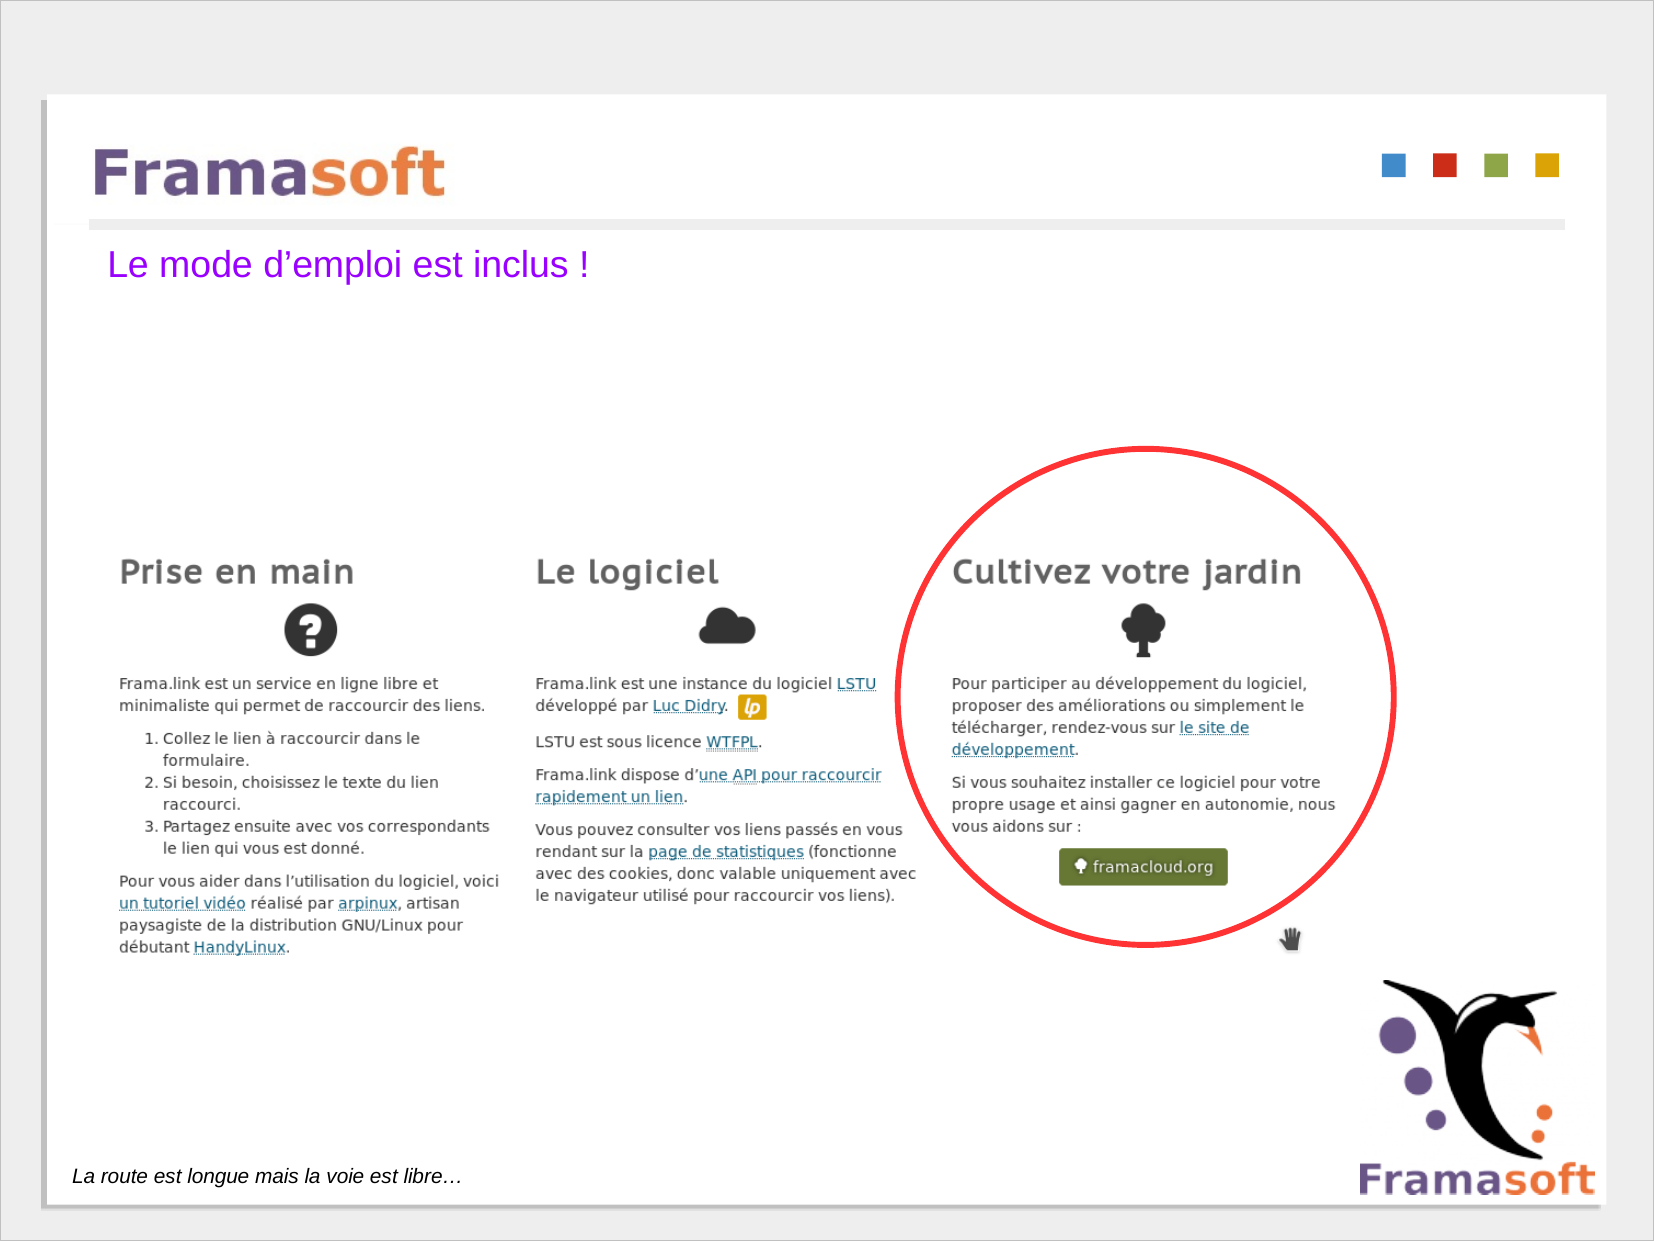

La route est longue mais la voie est libre…
Le mode d’emploi est inclus !